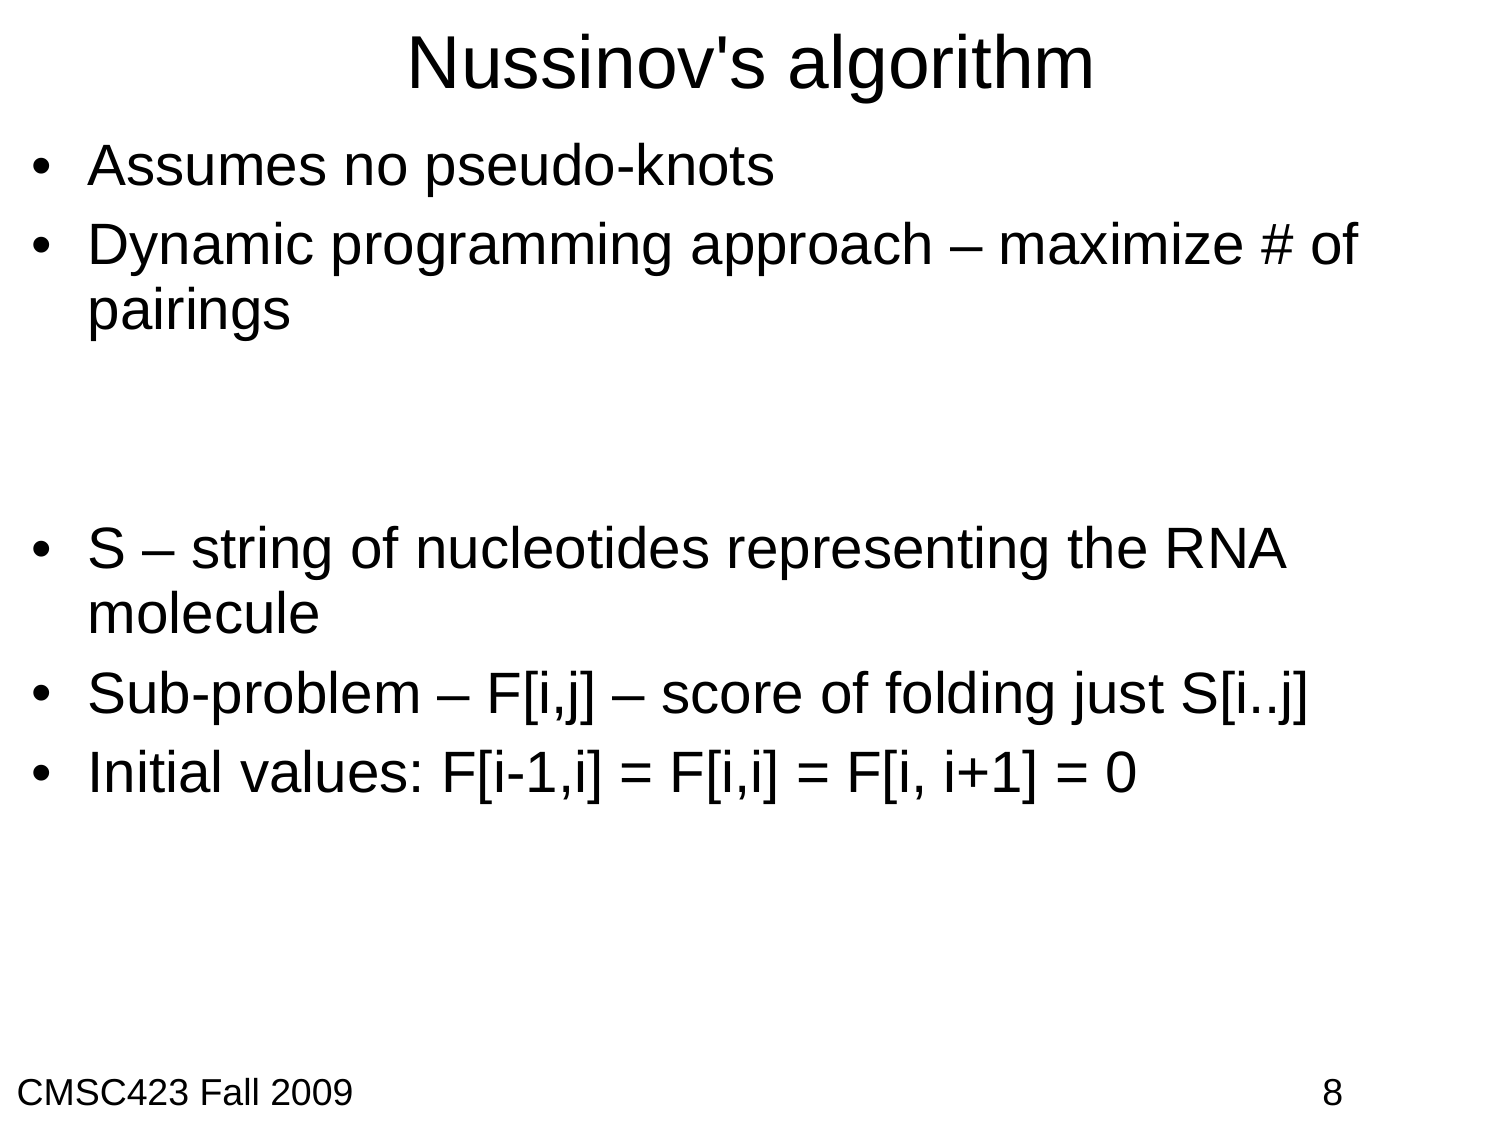

# Nussinov's algorithm
Assumes no pseudo-knots
Dynamic programming approach – maximize # of pairings
S – string of nucleotides representing the RNA molecule
Sub-problem – F[i,j] – score of folding just S[i..j]
Initial values: F[i-1,i] = F[i,i] = F[i, i+1] = 0
CMSC423 Fall 2009
8